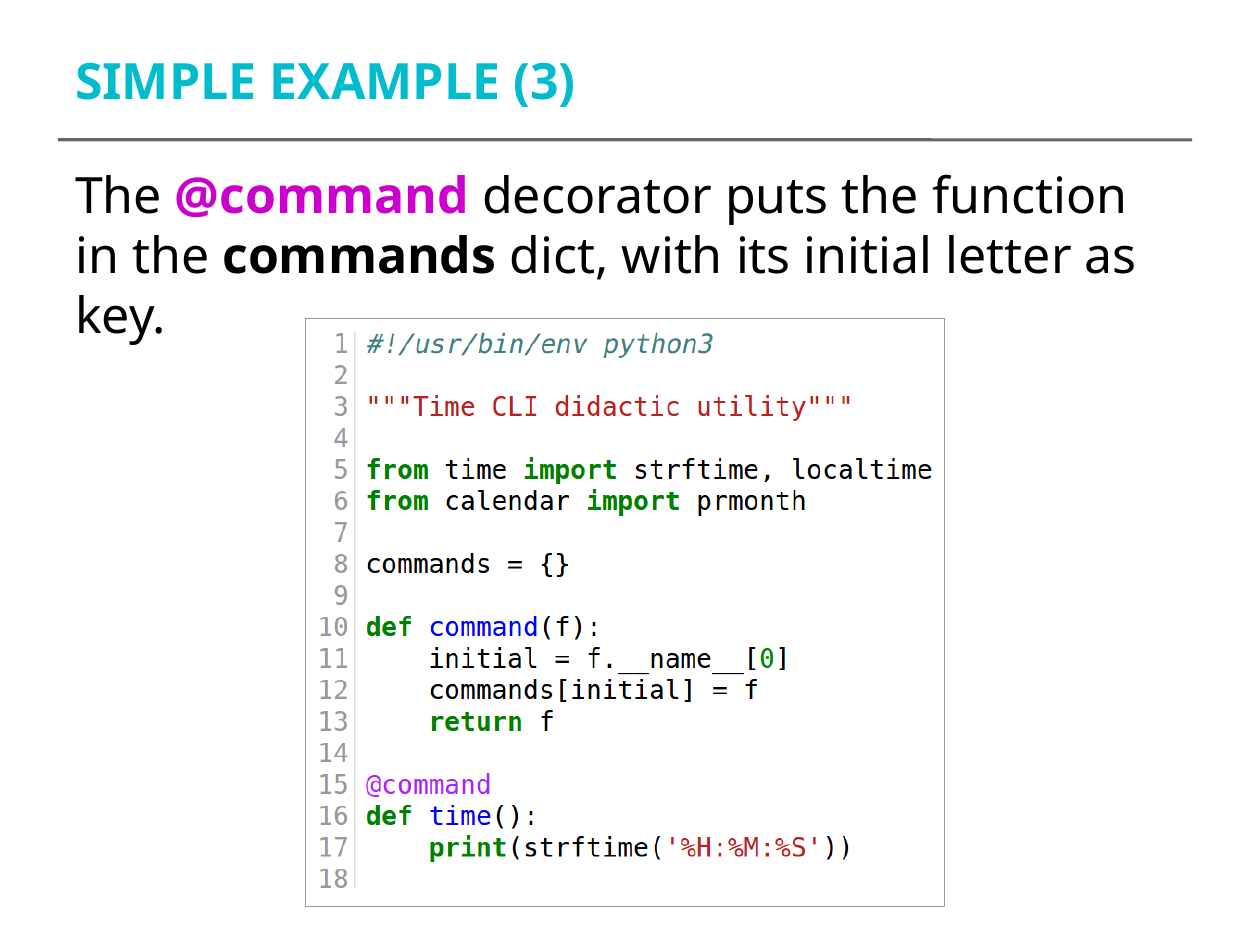

# SIMPLE EXAMPLE (3)
The @command decorator puts the function in the commands dict, with its initial letter as key.